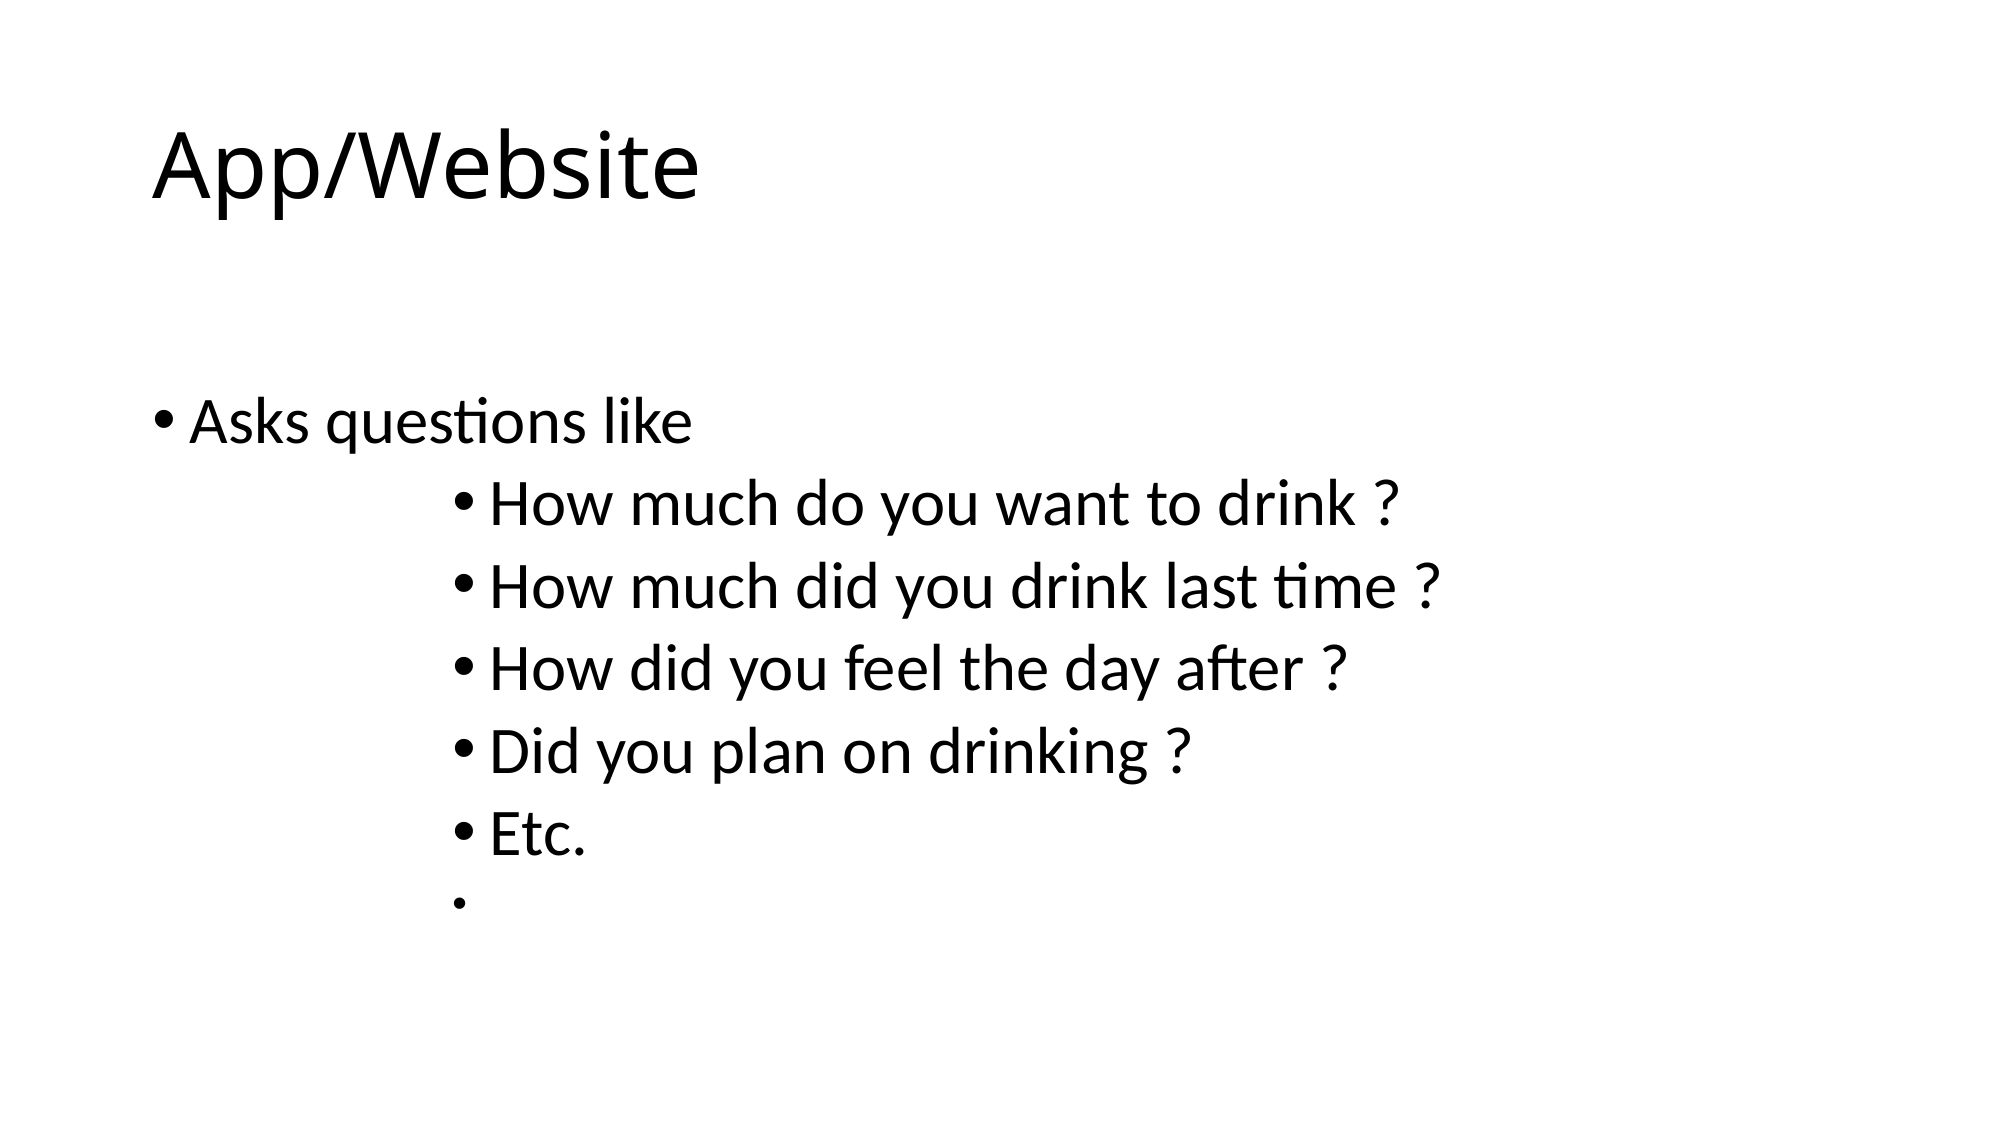

# App/Website
Asks questions like
How much do you want to drink ?
How much did you drink last time ?
How did you feel the day after ?
Did you plan on drinking ?
Etc.